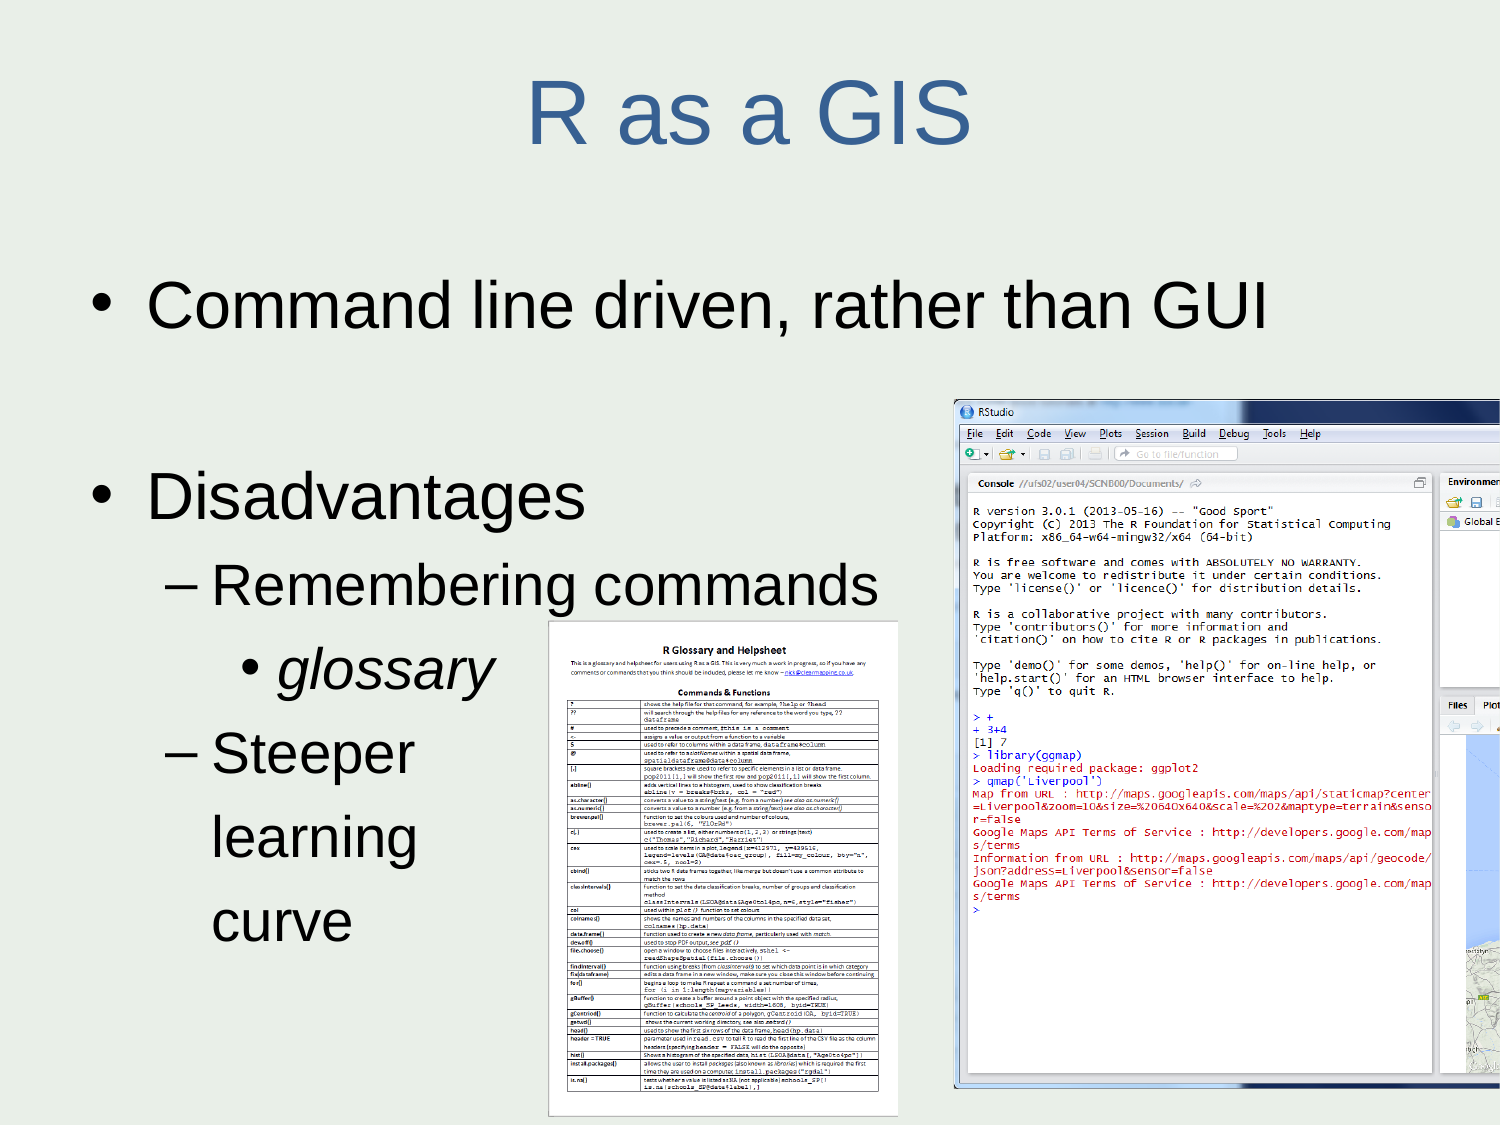

R as a GIS
Command line driven, rather than GUI
Disadvantages
Remembering commands
glossary
Steeper
learning
curve